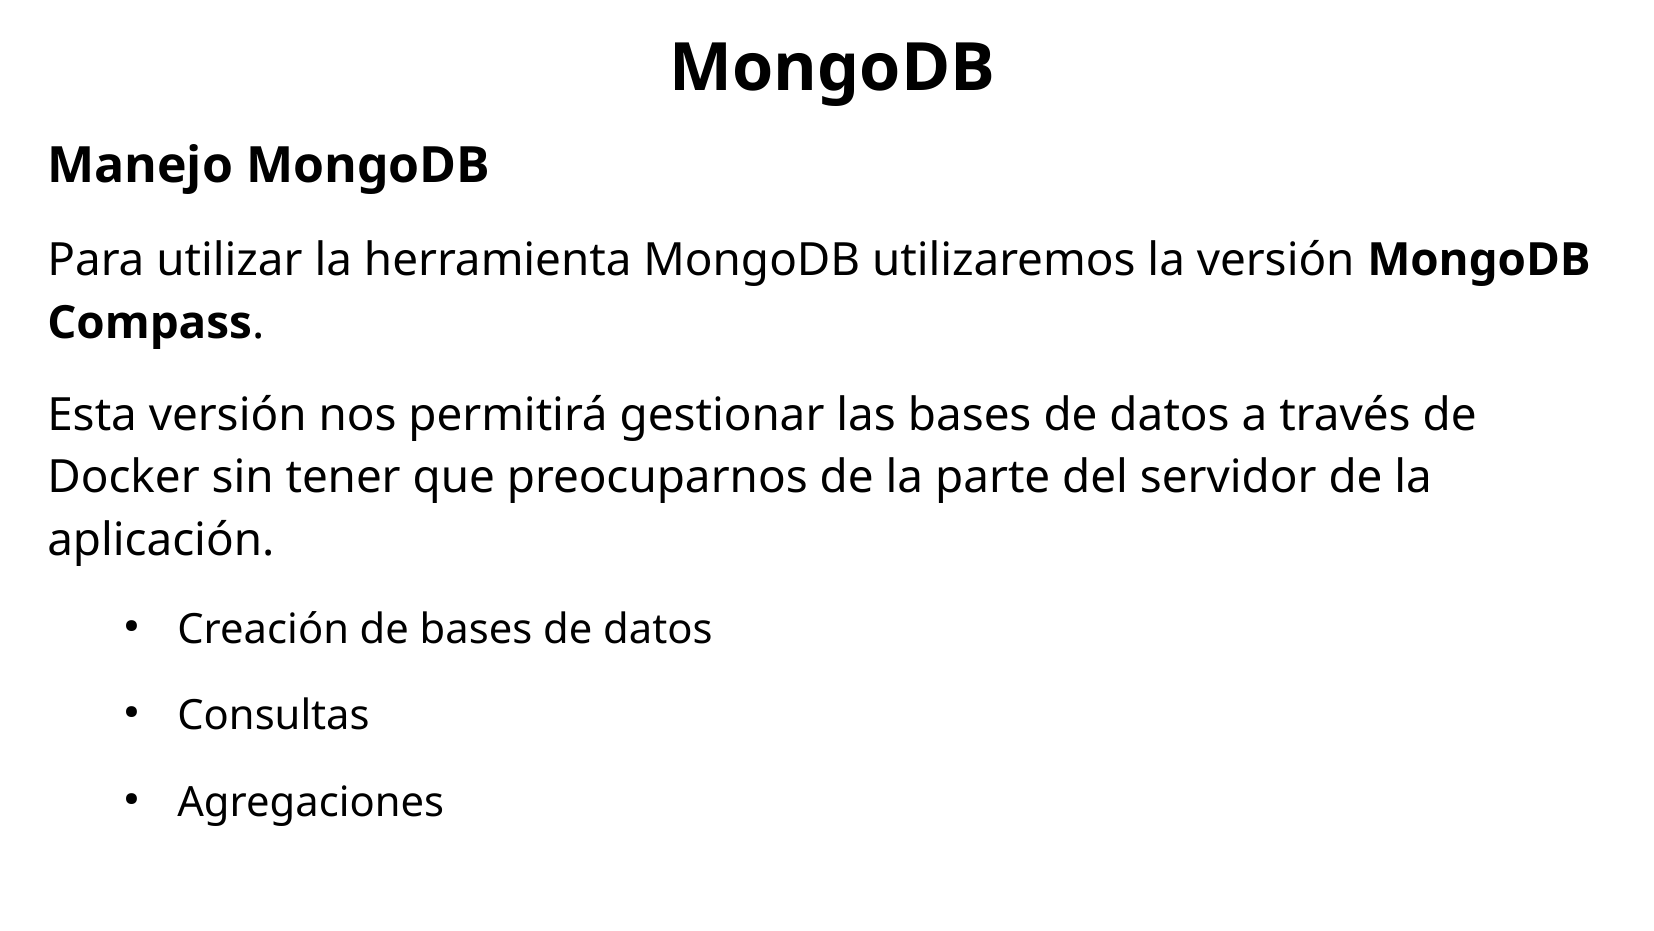

# MongoDB
Manejo MongoDB
Para utilizar la herramienta MongoDB utilizaremos la versión MongoDB Compass.
Esta versión nos permitirá gestionar las bases de datos a través de Docker sin tener que preocuparnos de la parte del servidor de la aplicación.
Creación de bases de datos
Consultas
Agregaciones